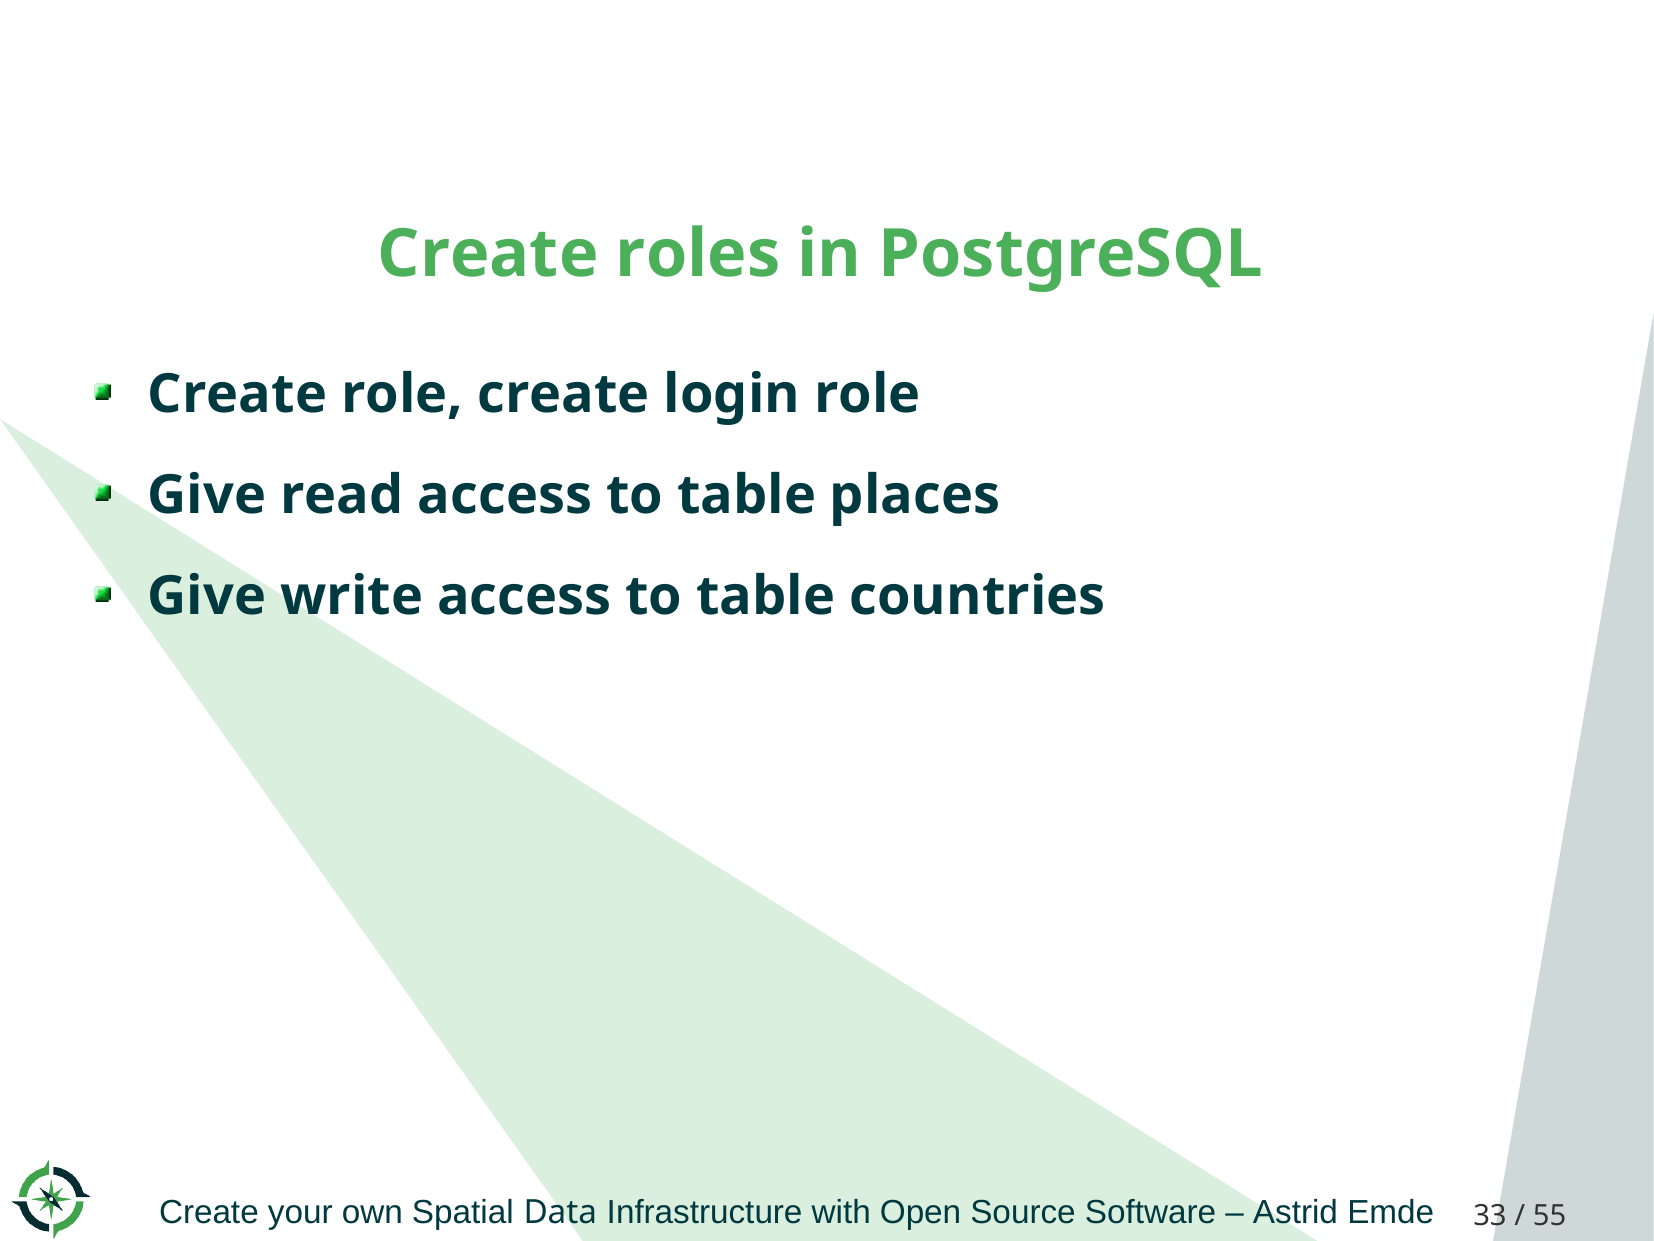

# Create roles in PostgreSQL
Create role, create login role
Give read access to table places
Give write access to table countries